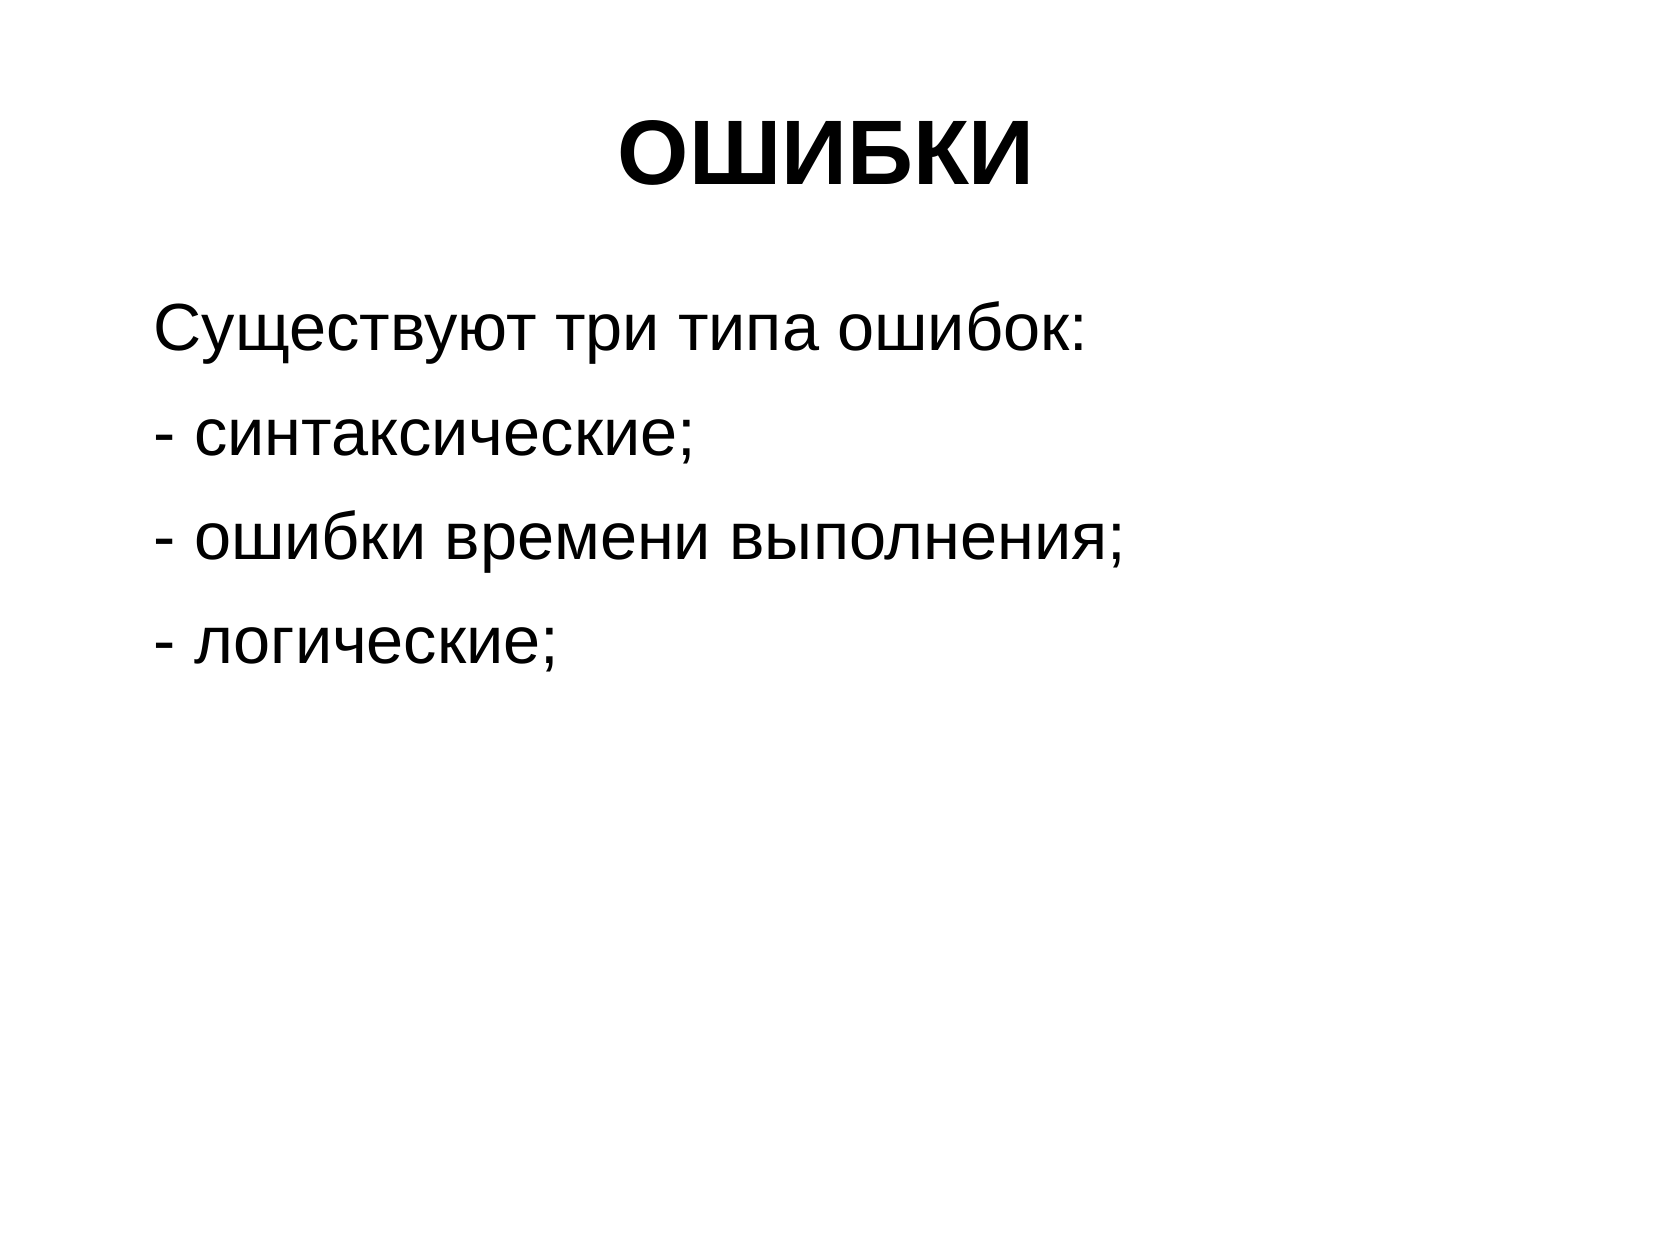

# ОШИБКИ
Существуют три типа ошибок:
- синтаксические;
- ошибки времени выполнения;
- логические;